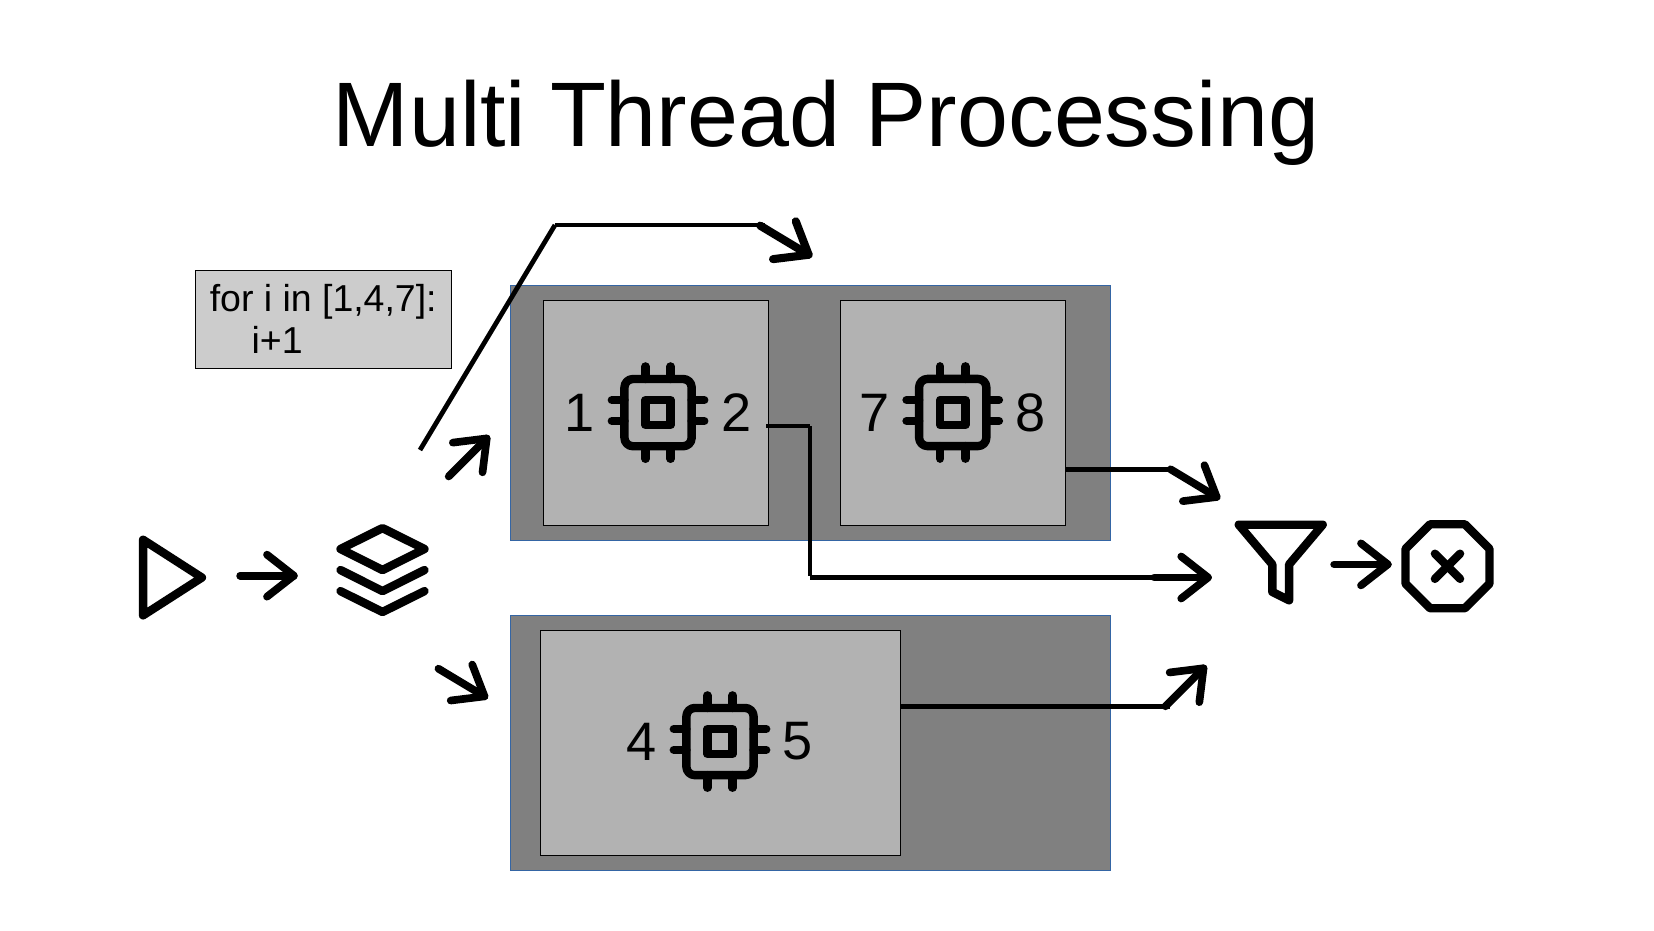

# Multi Thread Processing
for i in [1,4,7]:
 i+1
for i in [1,4,7]:
 i+1
2
1
8
7
5
4